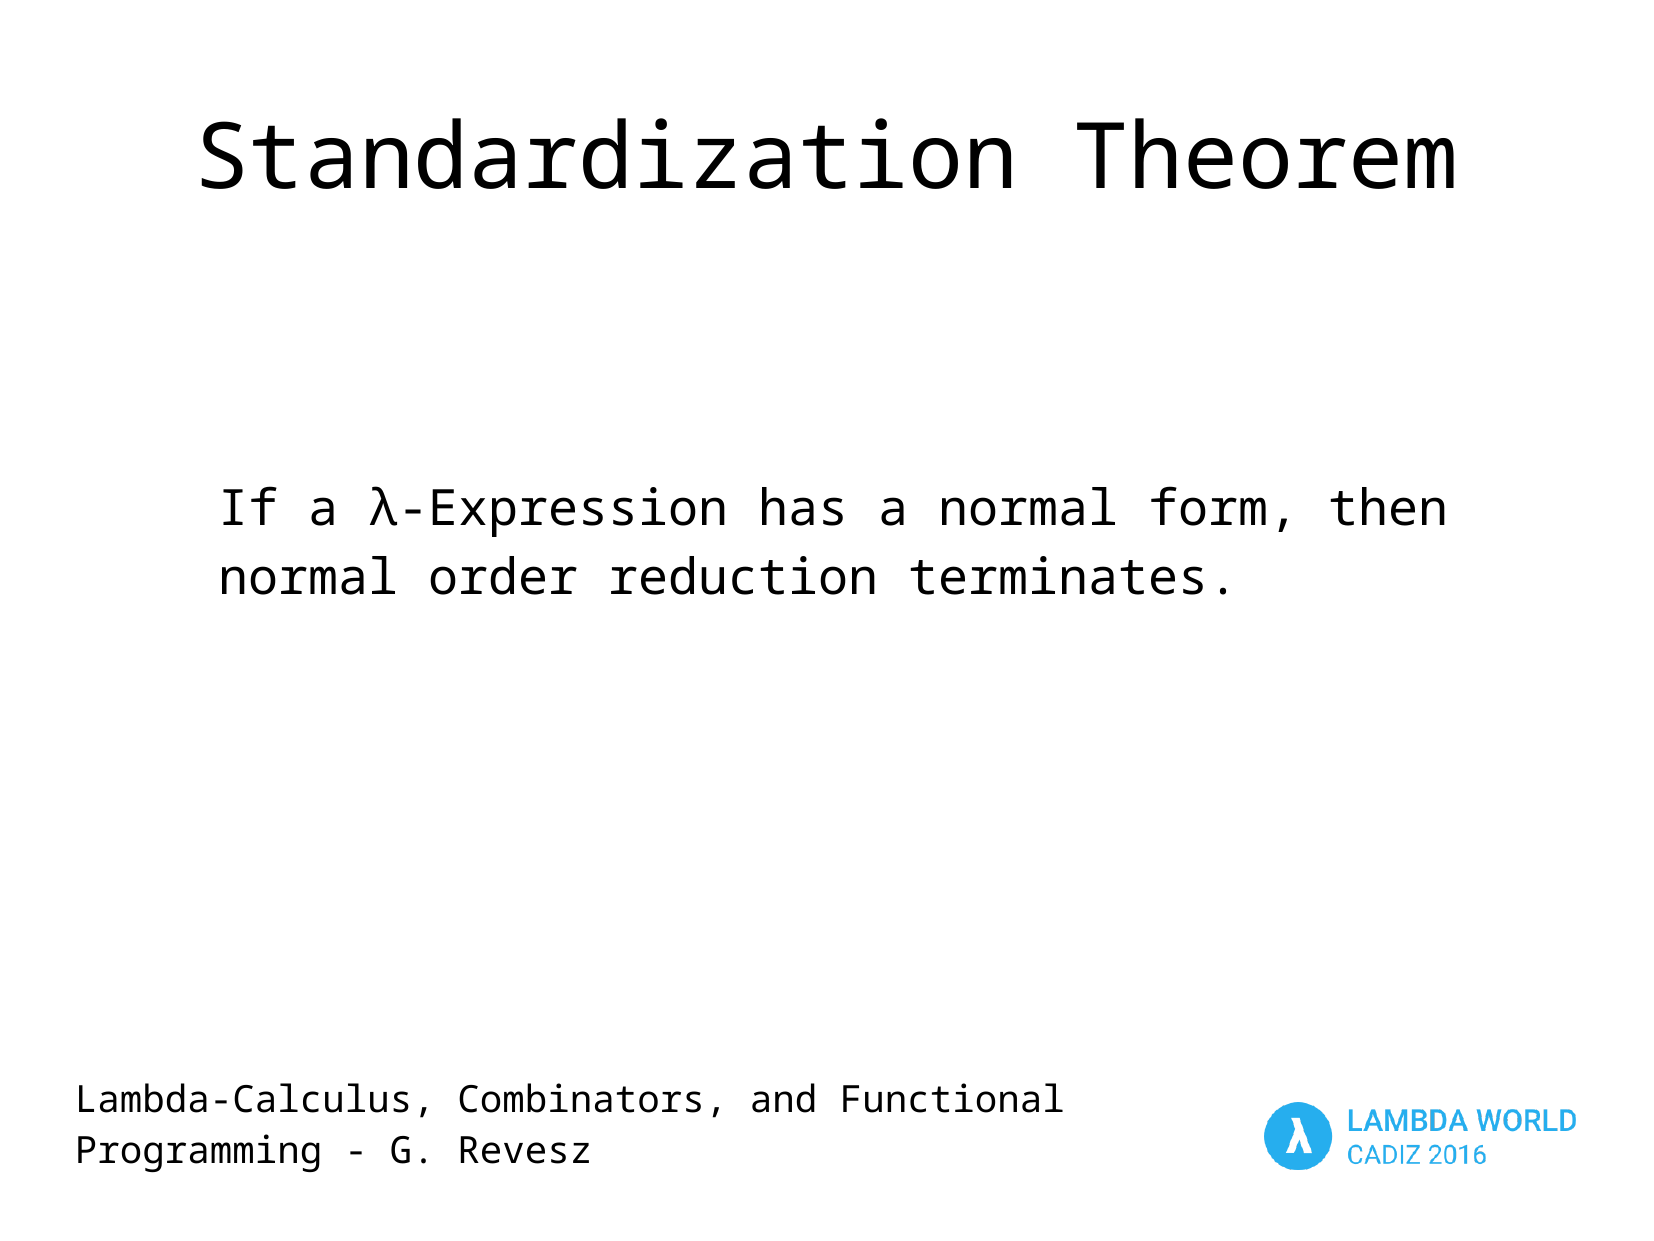

# Standardization Theorem
If a λ-Expression has a normal form, then normal order reduction terminates.
Lambda-Calculus, Combinators, and Functional Programming - G. Revesz